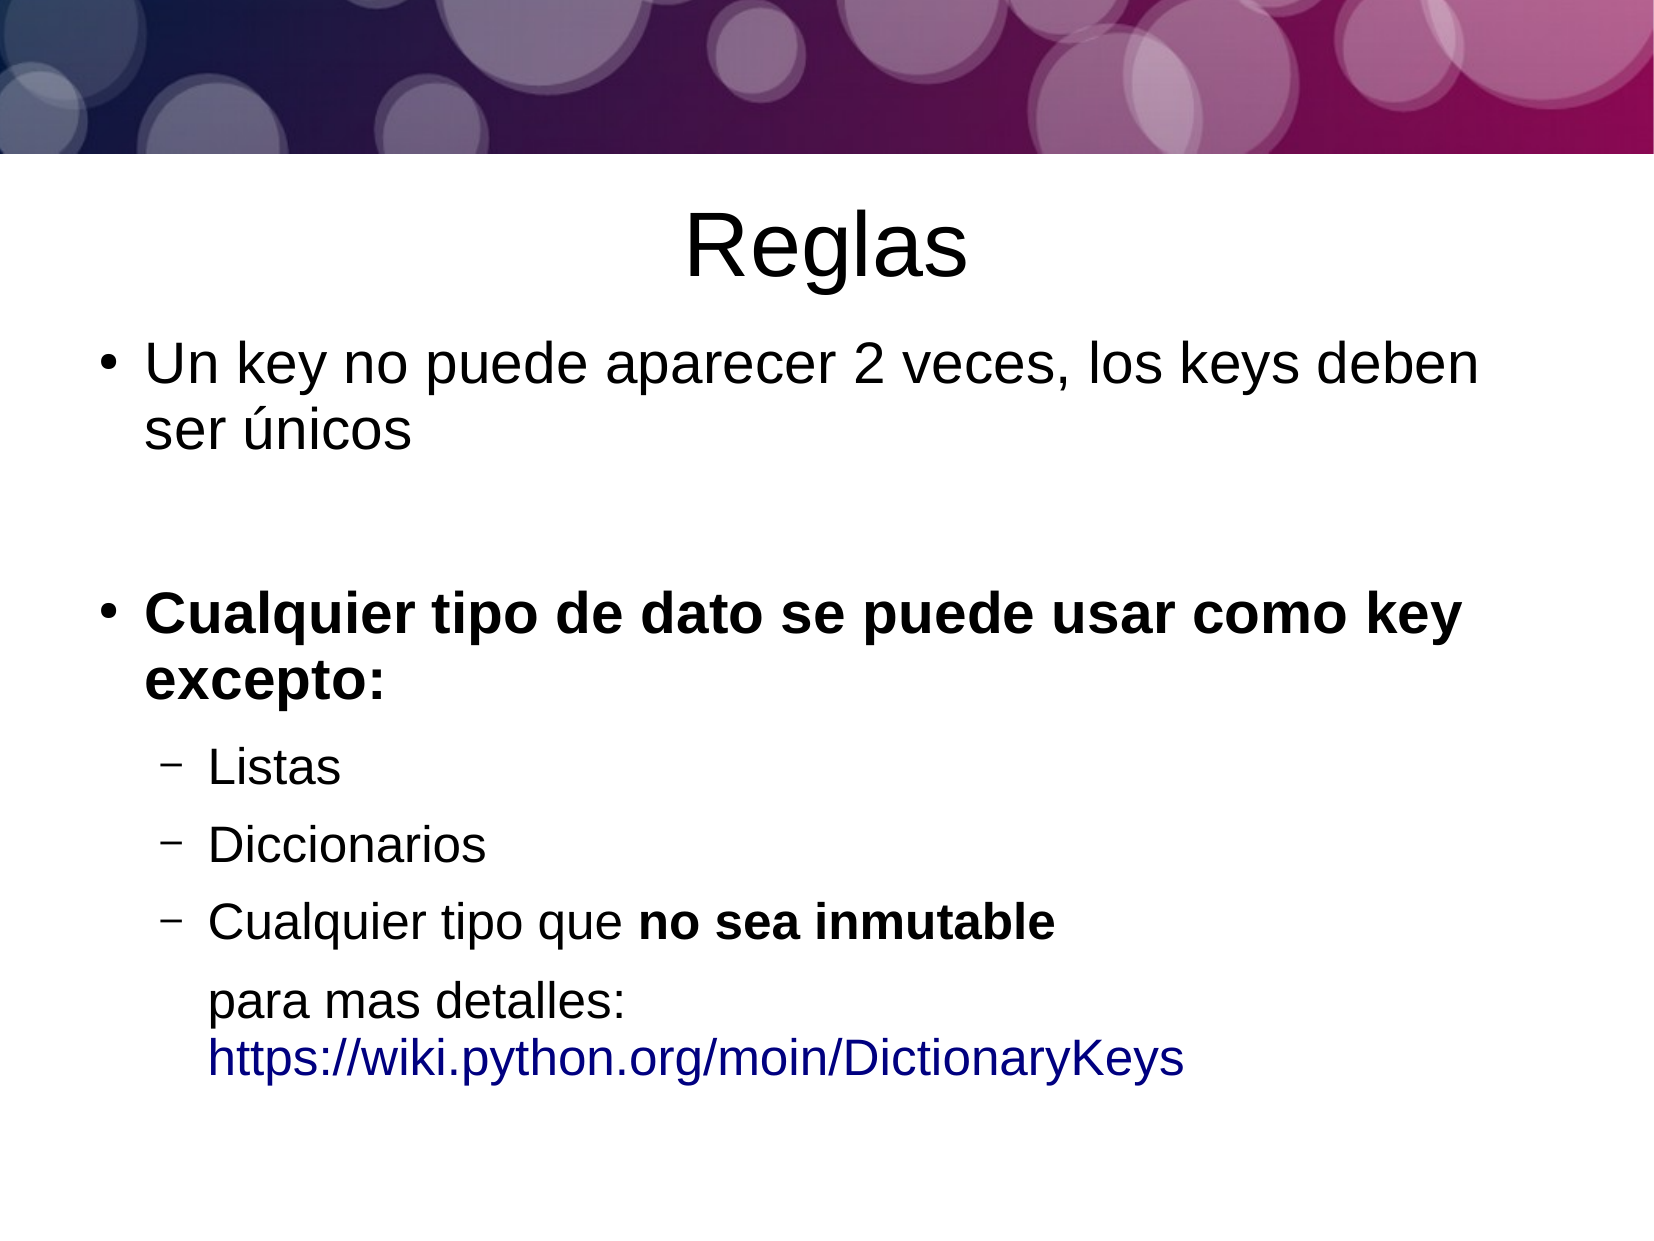

# Reglas
Un key no puede aparecer 2 veces, los keys deben ser únicos
Cualquier tipo de dato se puede usar como key excepto:
Listas
Diccionarios
Cualquier tipo que no sea inmutable
para mas detalles: https://wiki.python.org/moin/DictionaryKeys